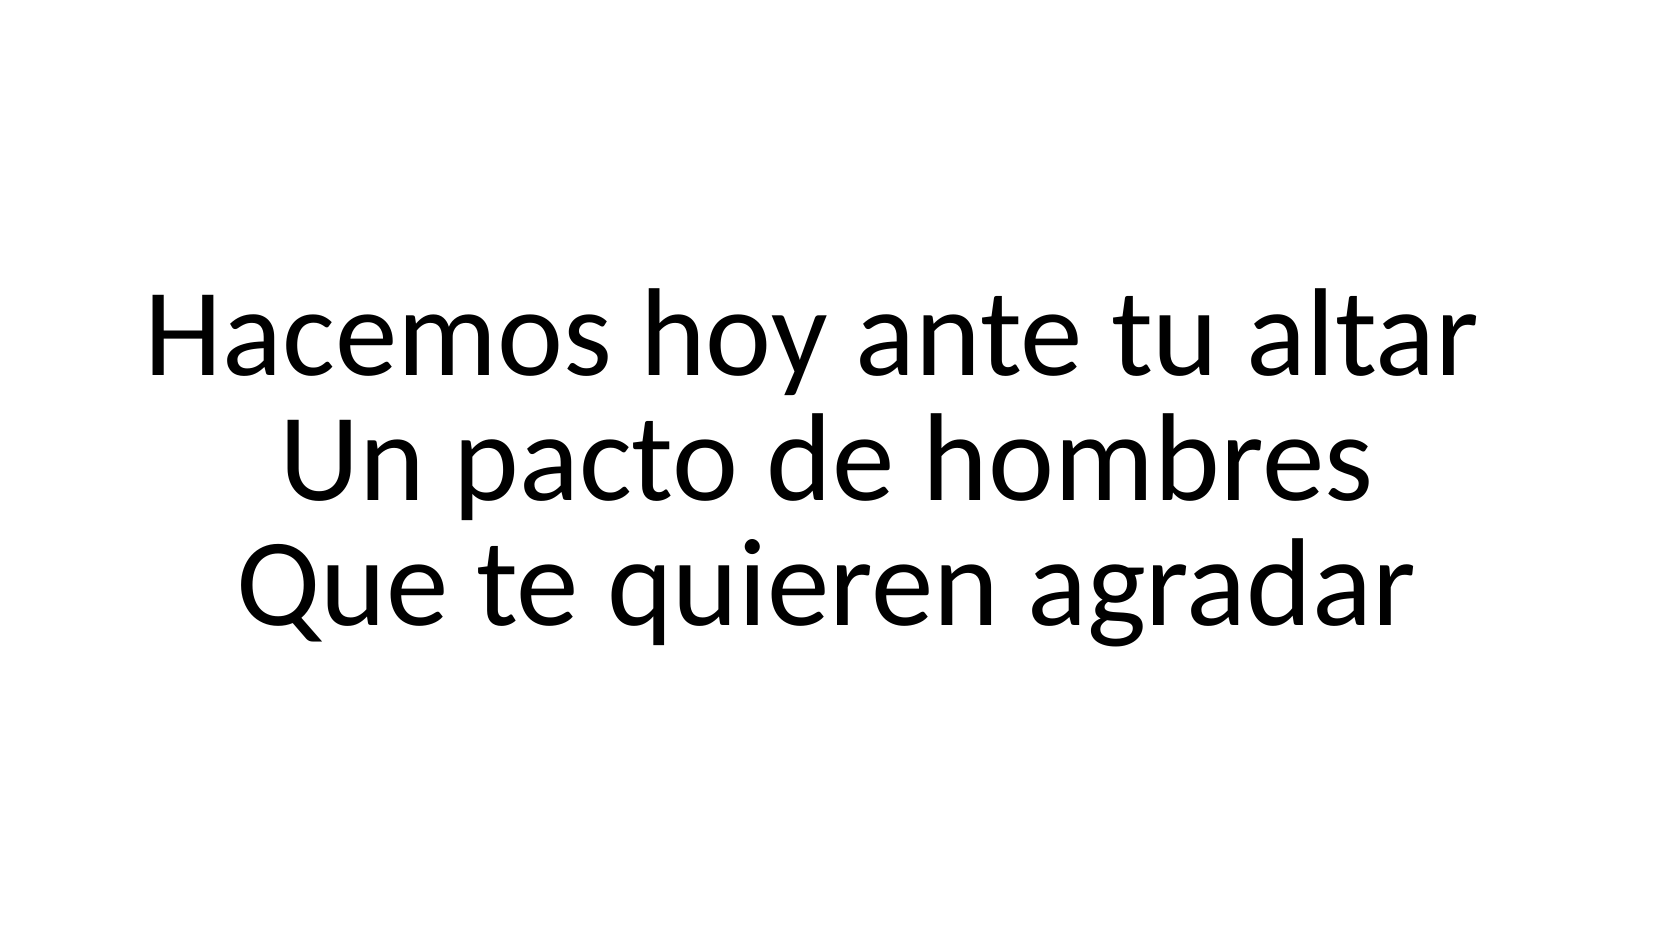

# Hacemos hoy ante tu altar Un pacto de hombres Que te quieren agradar